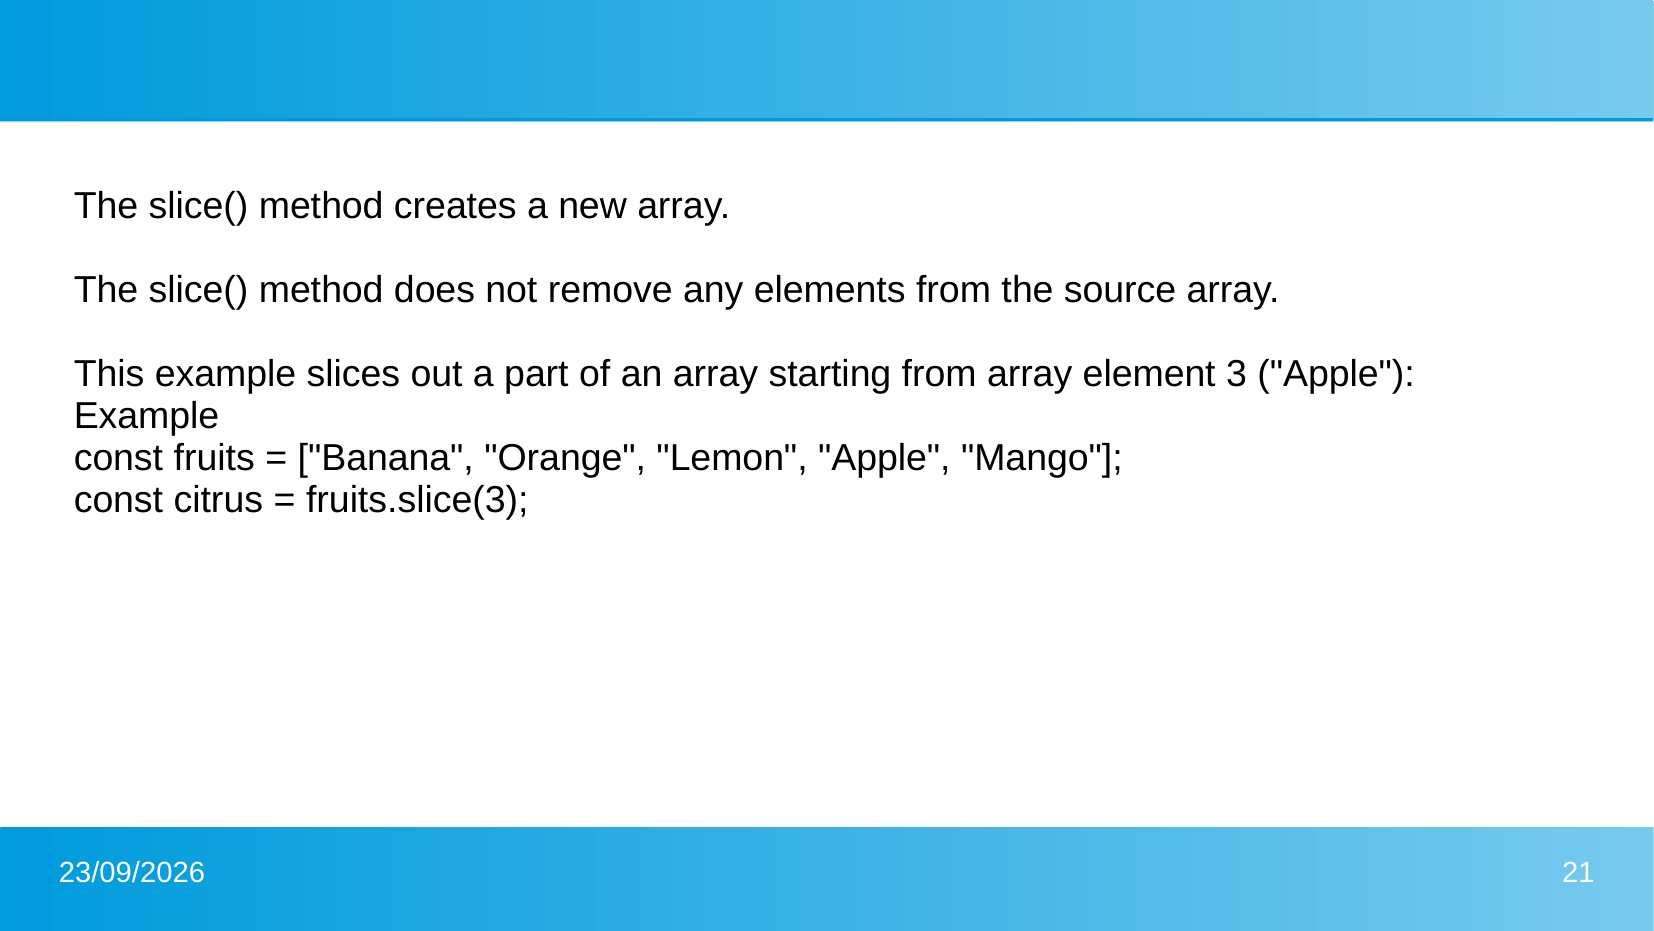

#
The slice() method creates a new array.
The slice() method does not remove any elements from the source array.
This example slices out a part of an array starting from array element 3 ("Apple"):
Example
const fruits = ["Banana", "Orange", "Lemon", "Apple", "Mango"];
const citrus = fruits.slice(3);
21